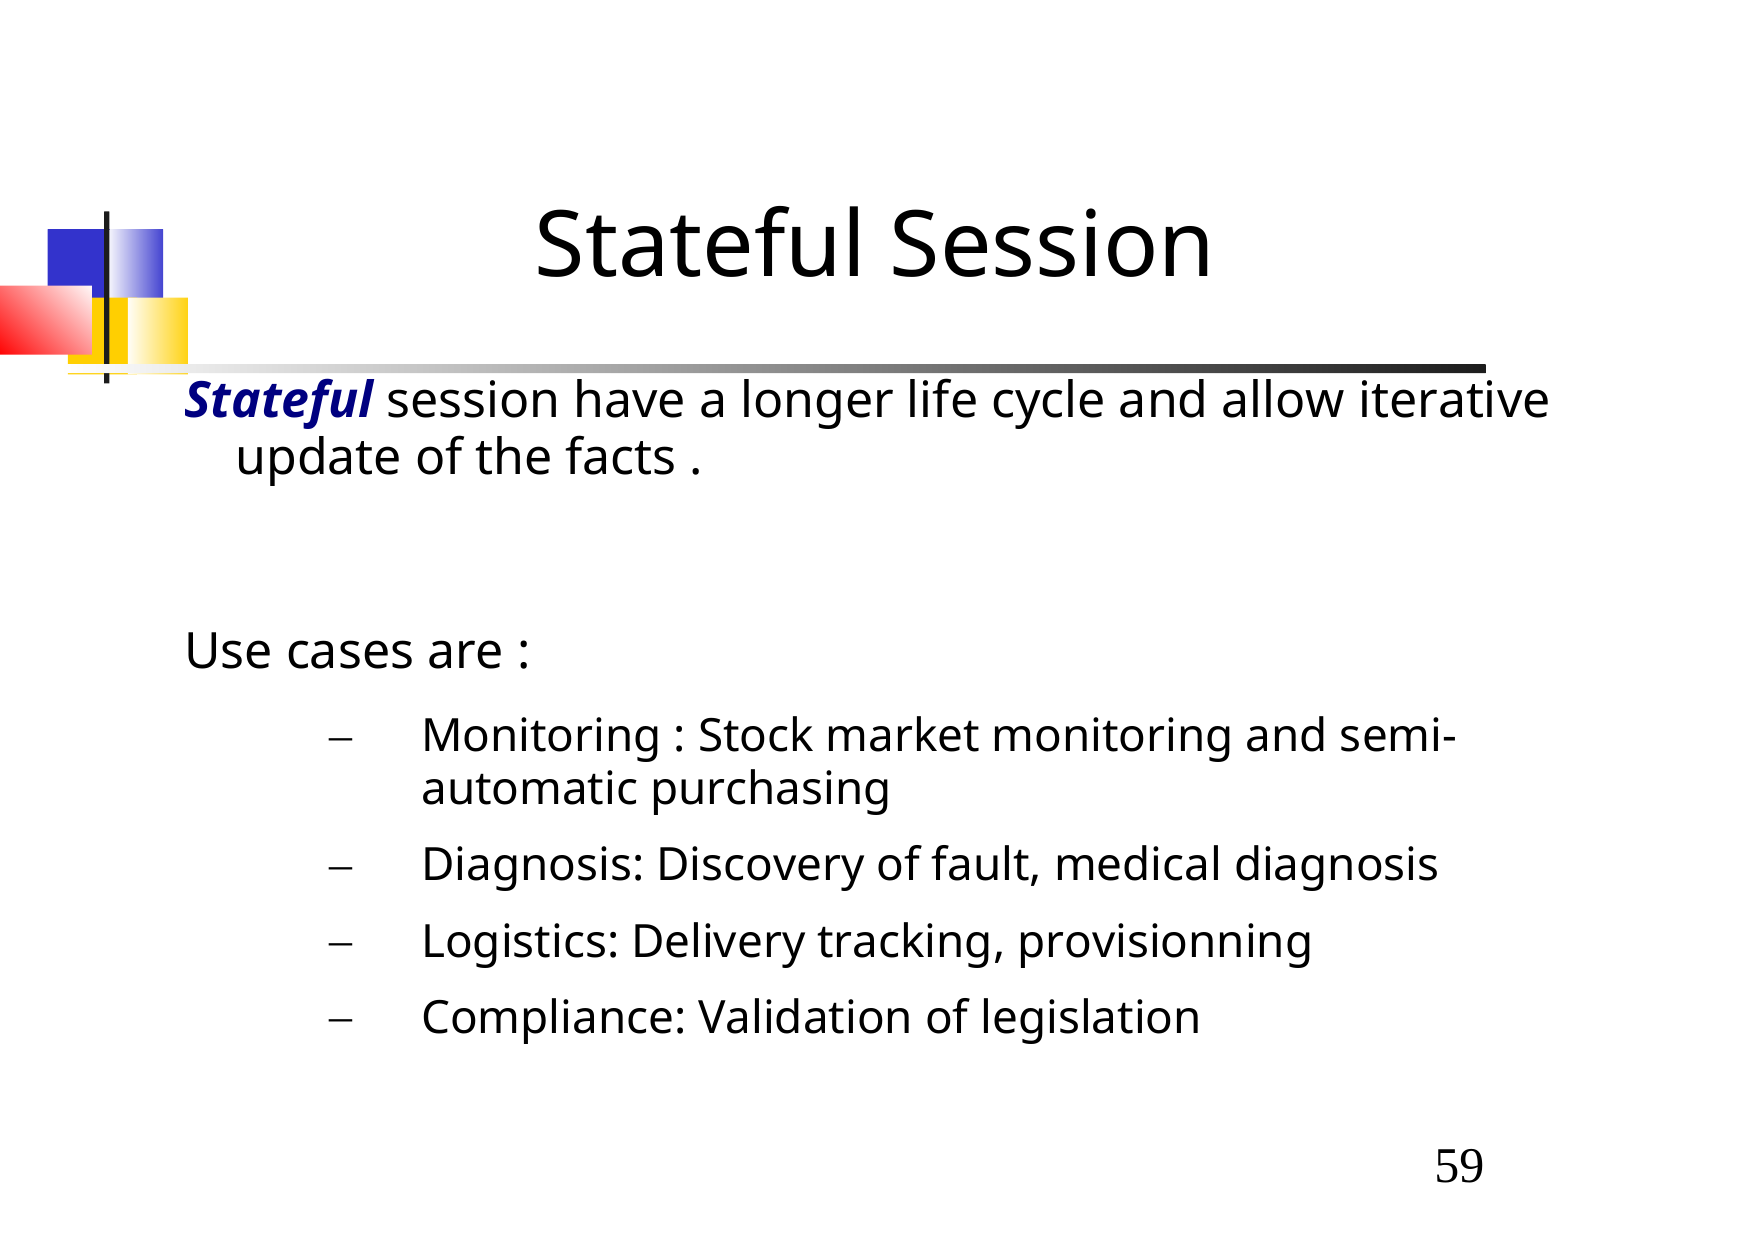

# Stateful Session
Stateful session have a longer life cycle and allow iterative update of the facts .
Use cases are :
Monitoring : Stock market monitoring and semi-automatic purchasing
Diagnosis: Discovery of fault, medical diagnosis
Logistics: Delivery tracking, provisionning
Compliance: Validation of legislation